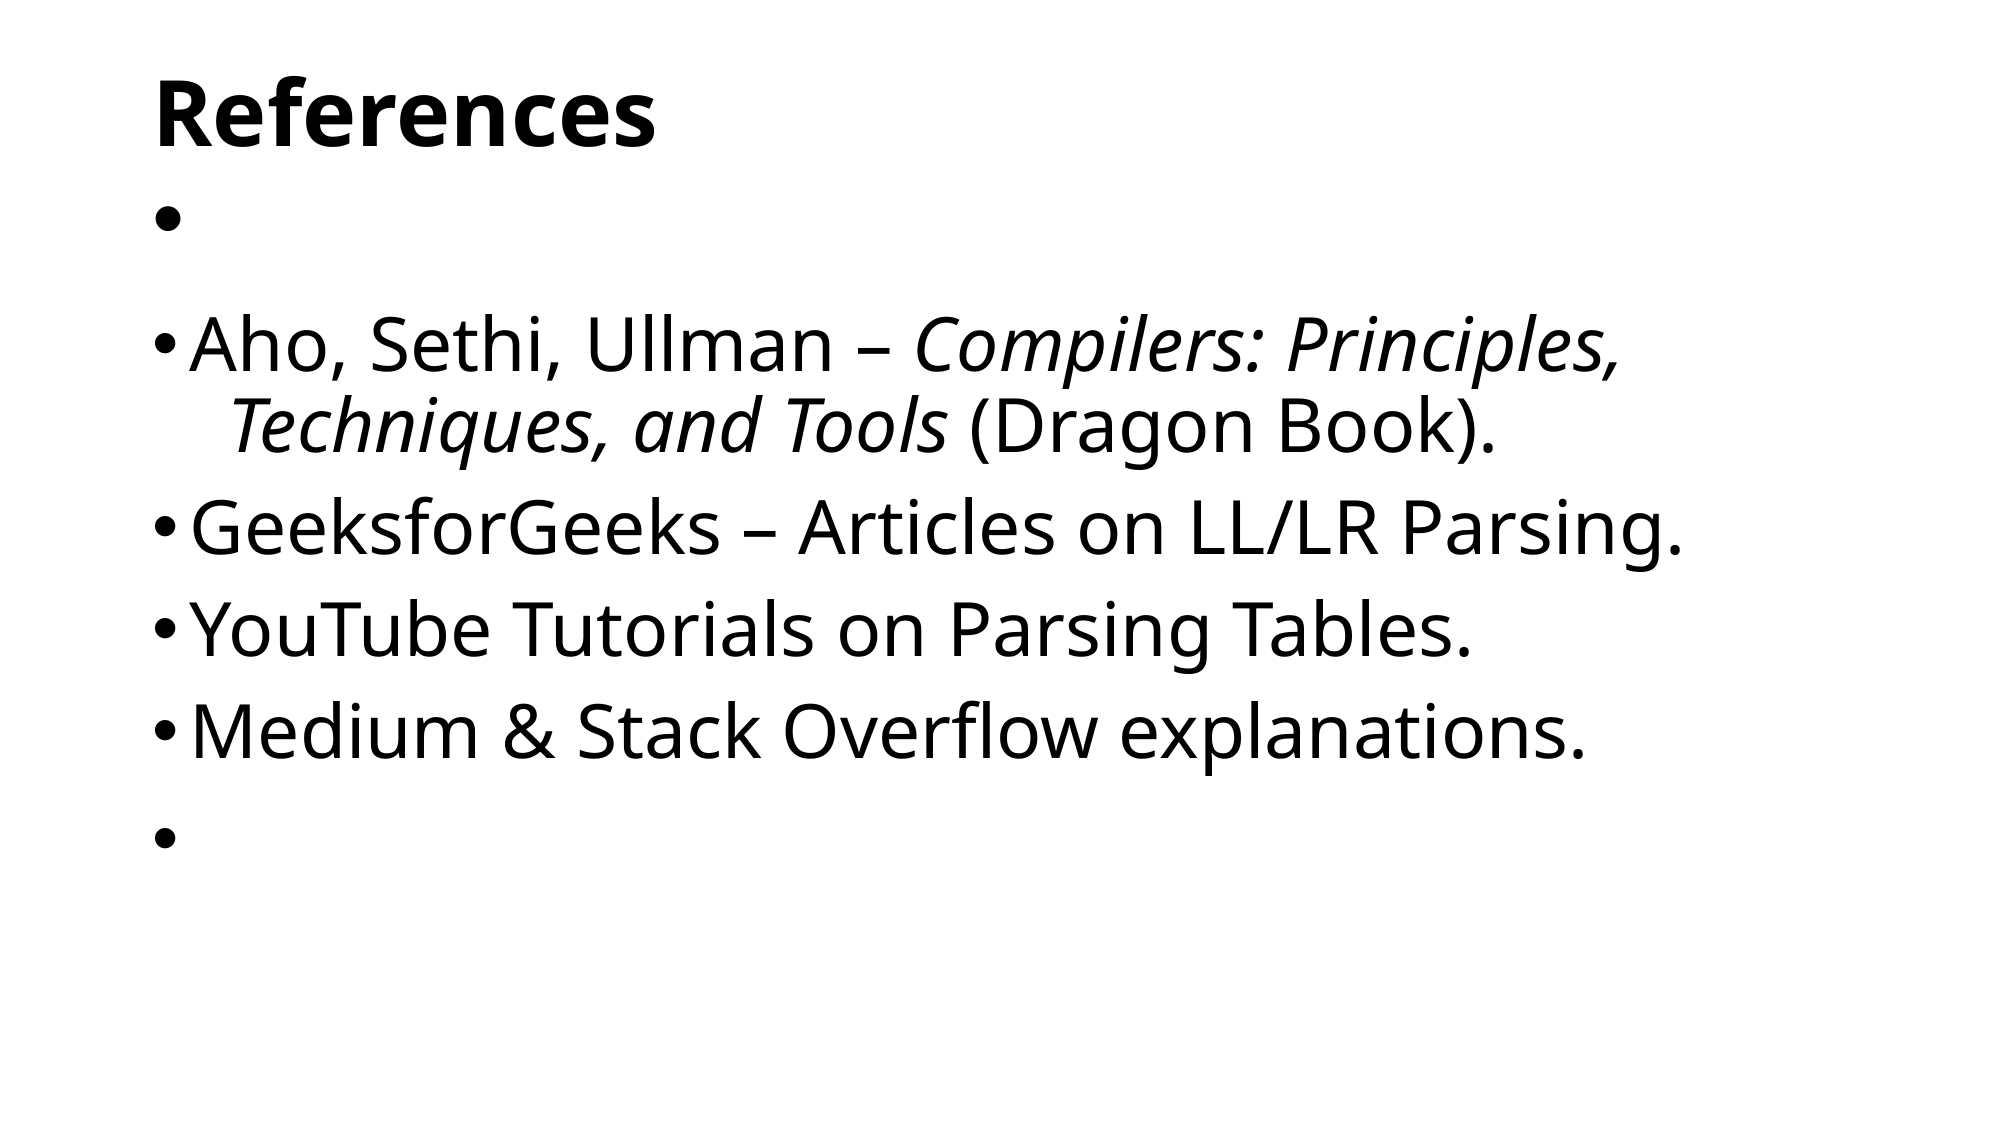

# References
Aho, Sethi, Ullman – Compilers: Principles, Techniques, and Tools (Dragon Book).
GeeksforGeeks – Articles on LL/LR Parsing.
YouTube Tutorials on Parsing Tables.
Medium & Stack Overflow explanations.